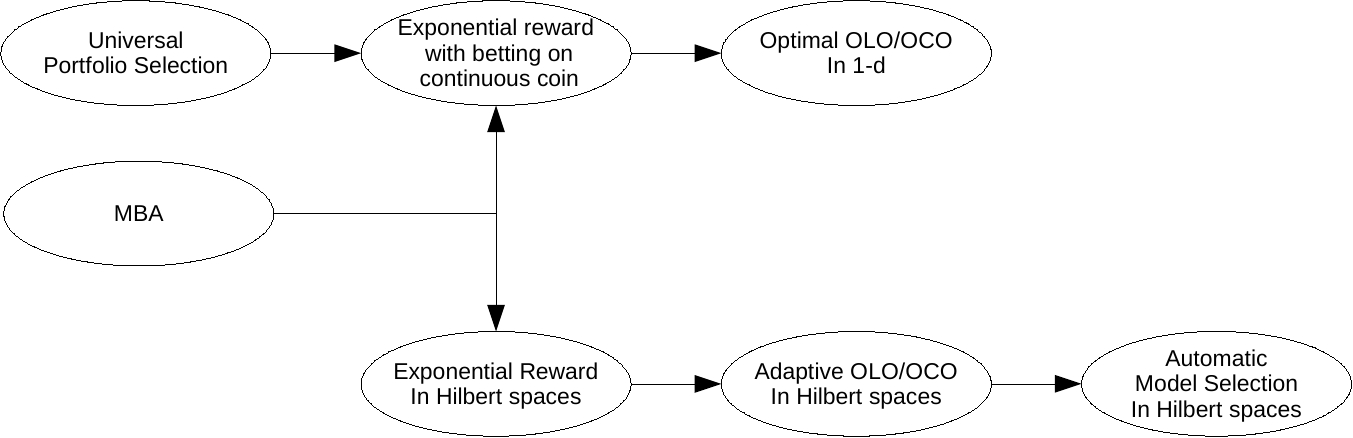

Universal
Portfolio Selection
Exponential reward
 with betting on
 continuous coin
Optimal OLO/OCO
In 1-d
MBA
Automatic
Model Selection
In Hilbert spaces
Exponential Reward
In Hilbert spaces
Adaptive OLO/OCO
In Hilbert spaces